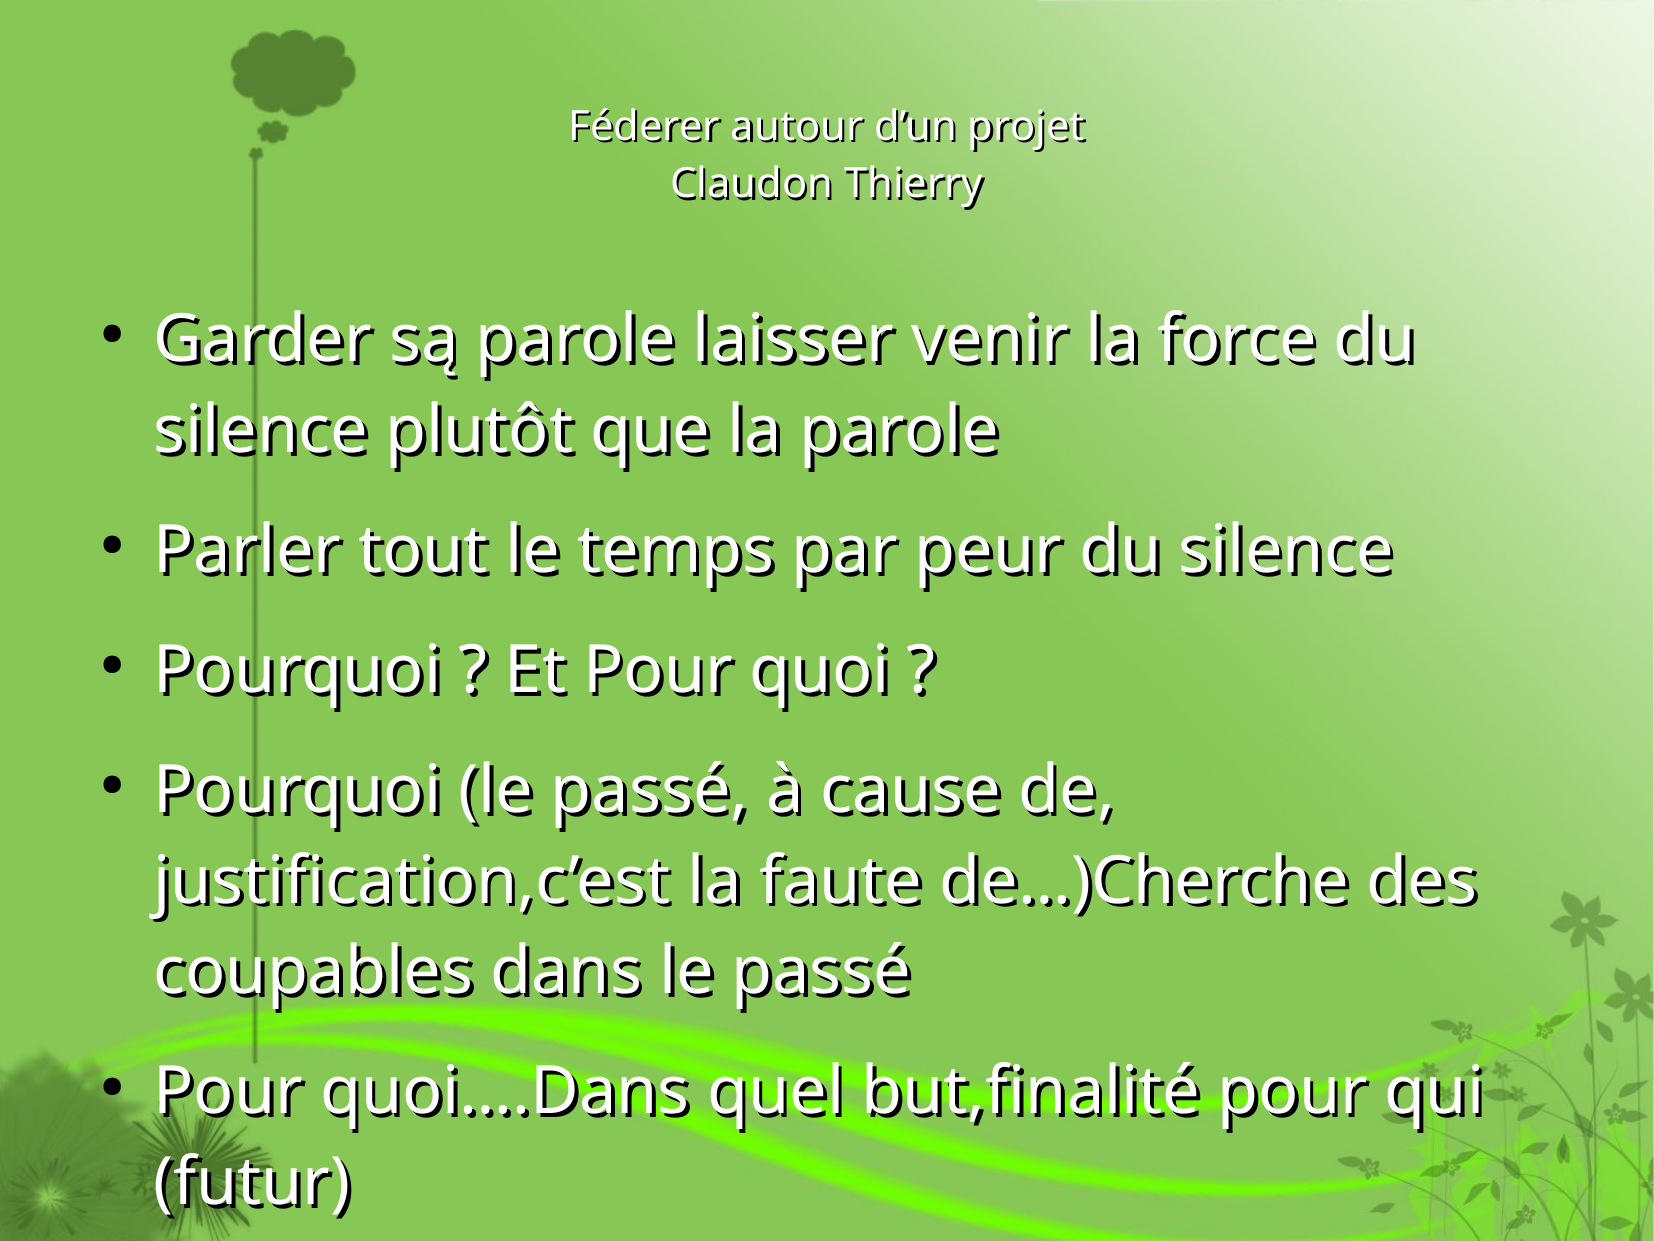

# Féderer autour d’un projet Claudon Thierry
Garder są parole laisser venir la force du silence plutôt que la parole
Parler tout le temps par peur du silence
Pourquoi ? Et Pour quoi ?
Pourquoi (le passé, à cause de, justification,c’est la faute de…)Cherche des coupables dans le passé
Pour quoi….Dans quel but,finalité pour qui (futur)